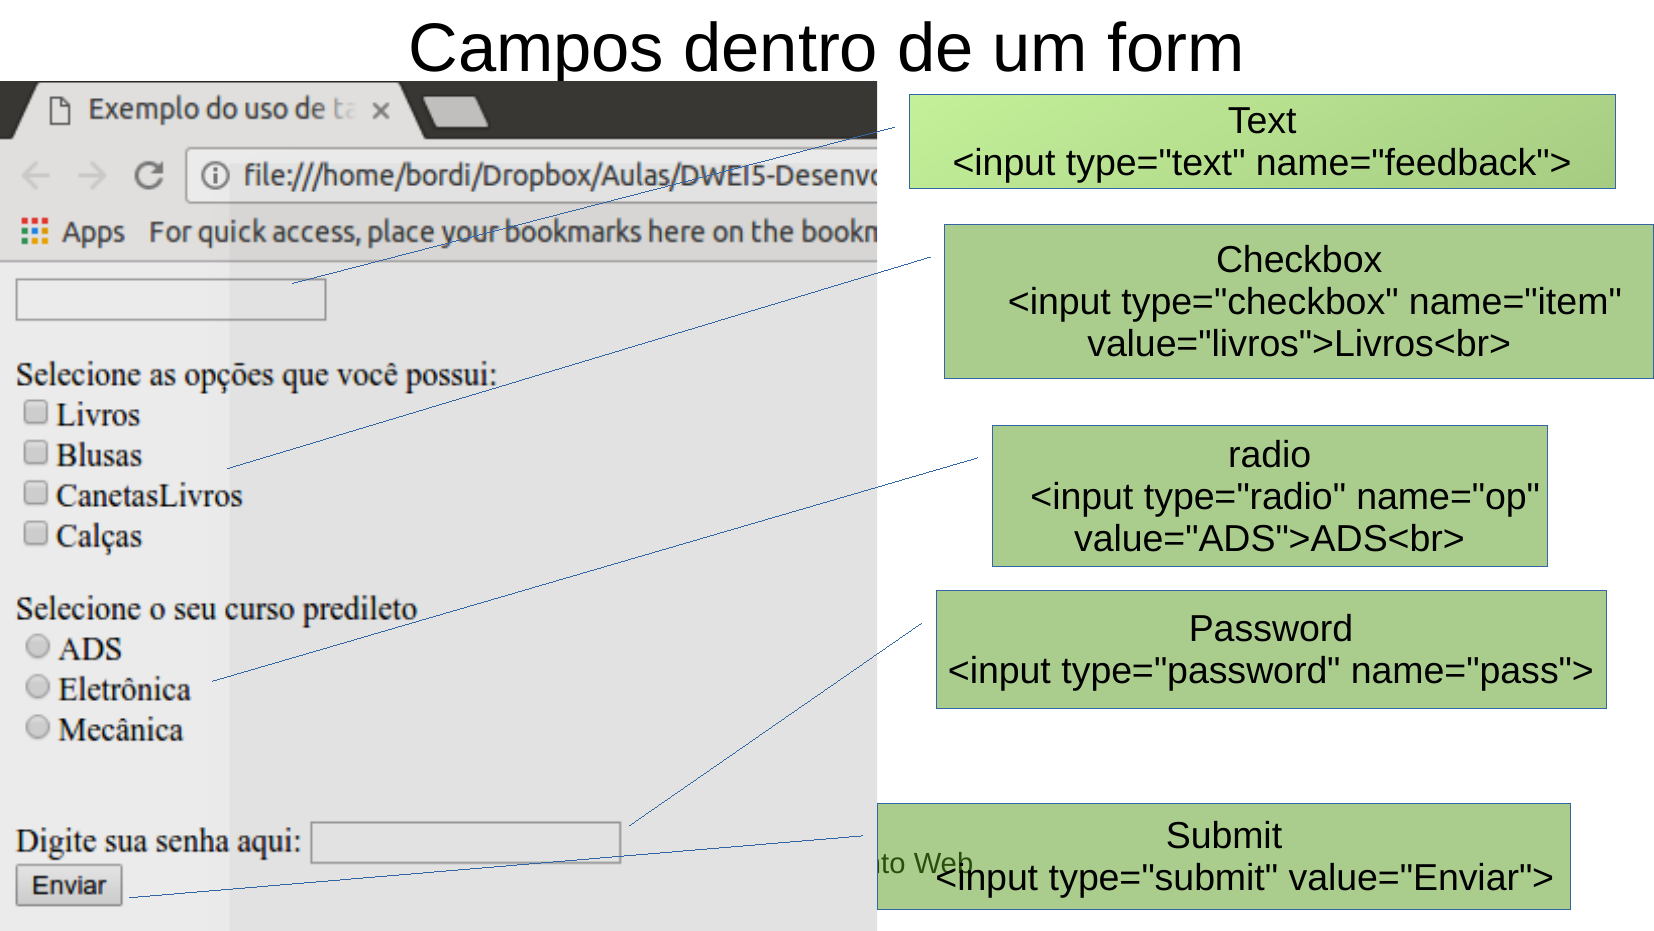

# Campos dentro de um form
Text
<input type="text" name="feedback">
Checkbox
 <input type="checkbox" name="item"
value="livros">Livros<br>
radio
 <input type="radio" name="op"
value="ADS">ADS<br>
Password
<input type="password" name="pass">
Submit
 <input type="submit" value="Enviar">
Desenvolvimento Web